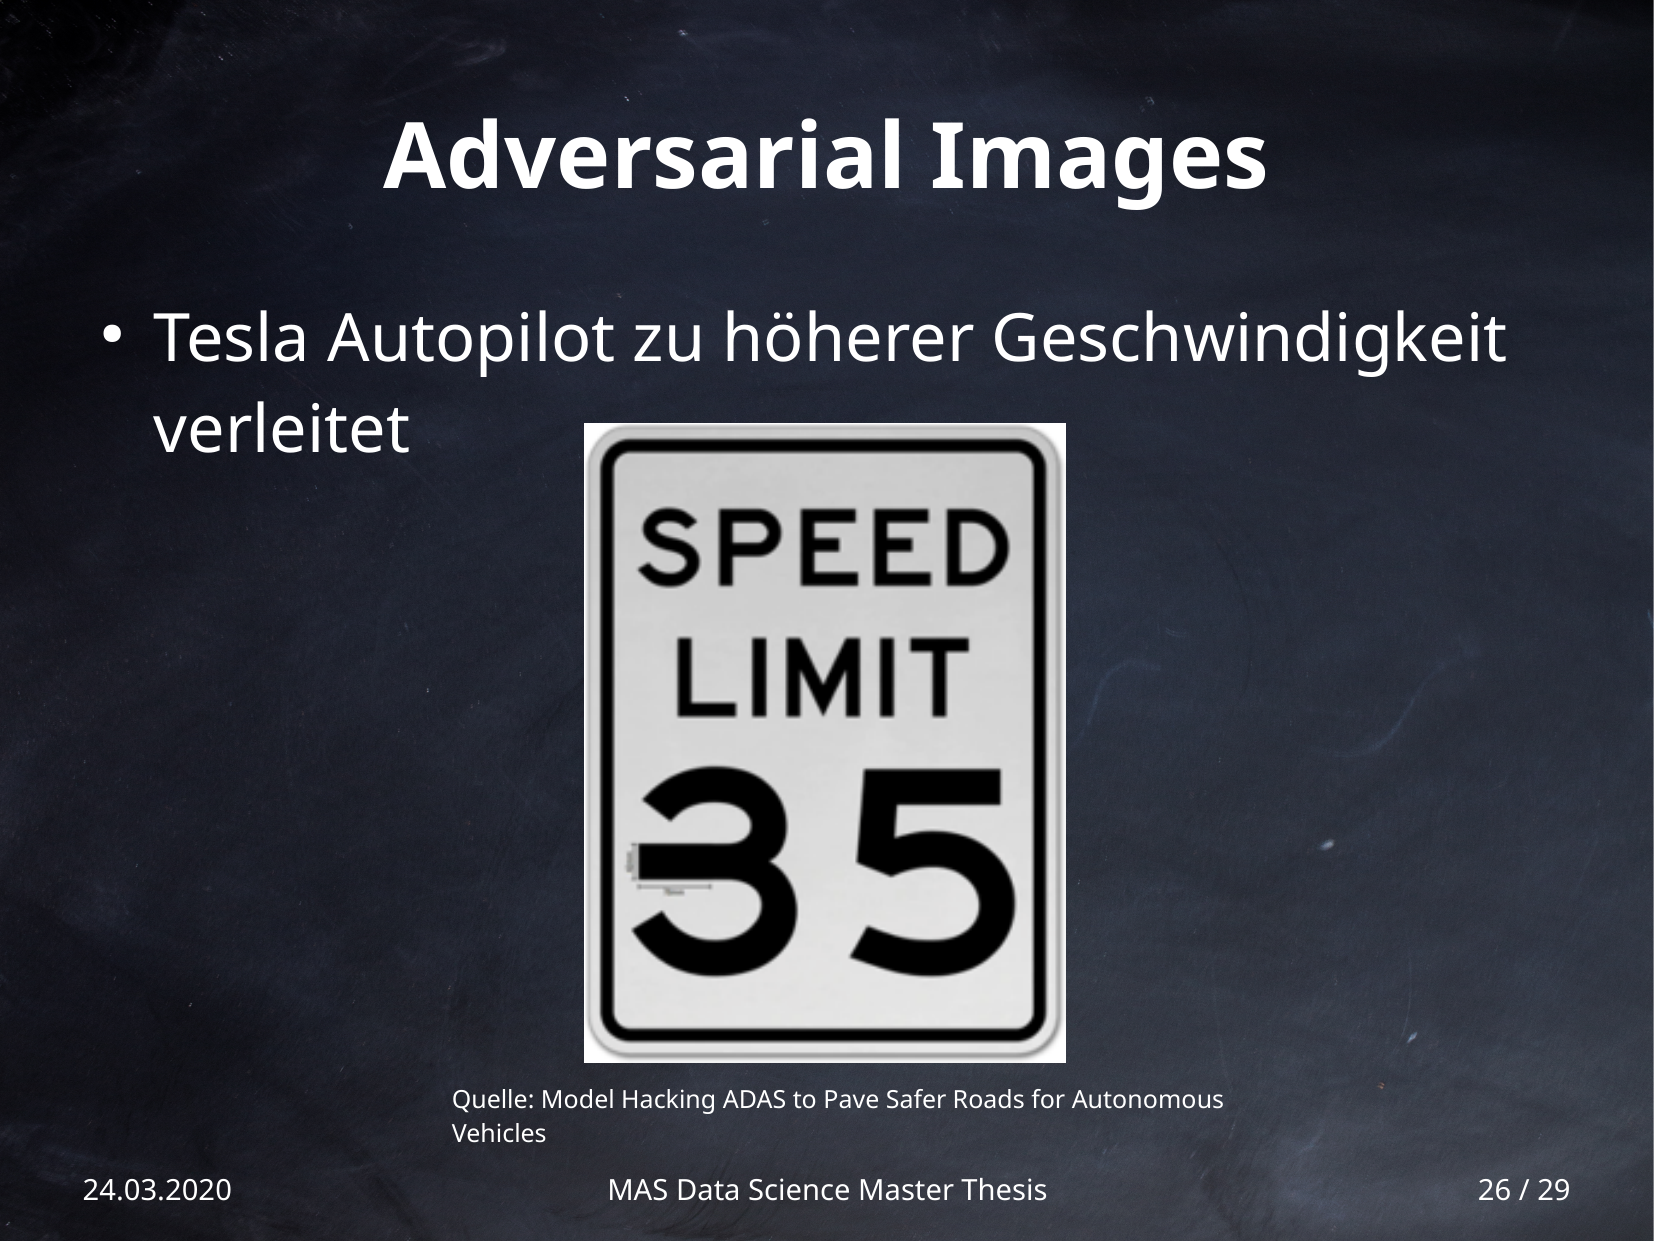

# Adversarial Images
Tesla Autopilot zu höherer Geschwindigkeit verleitet
Quelle: Model Hacking ADAS to Pave Safer Roads for Autonomous Vehicles
26